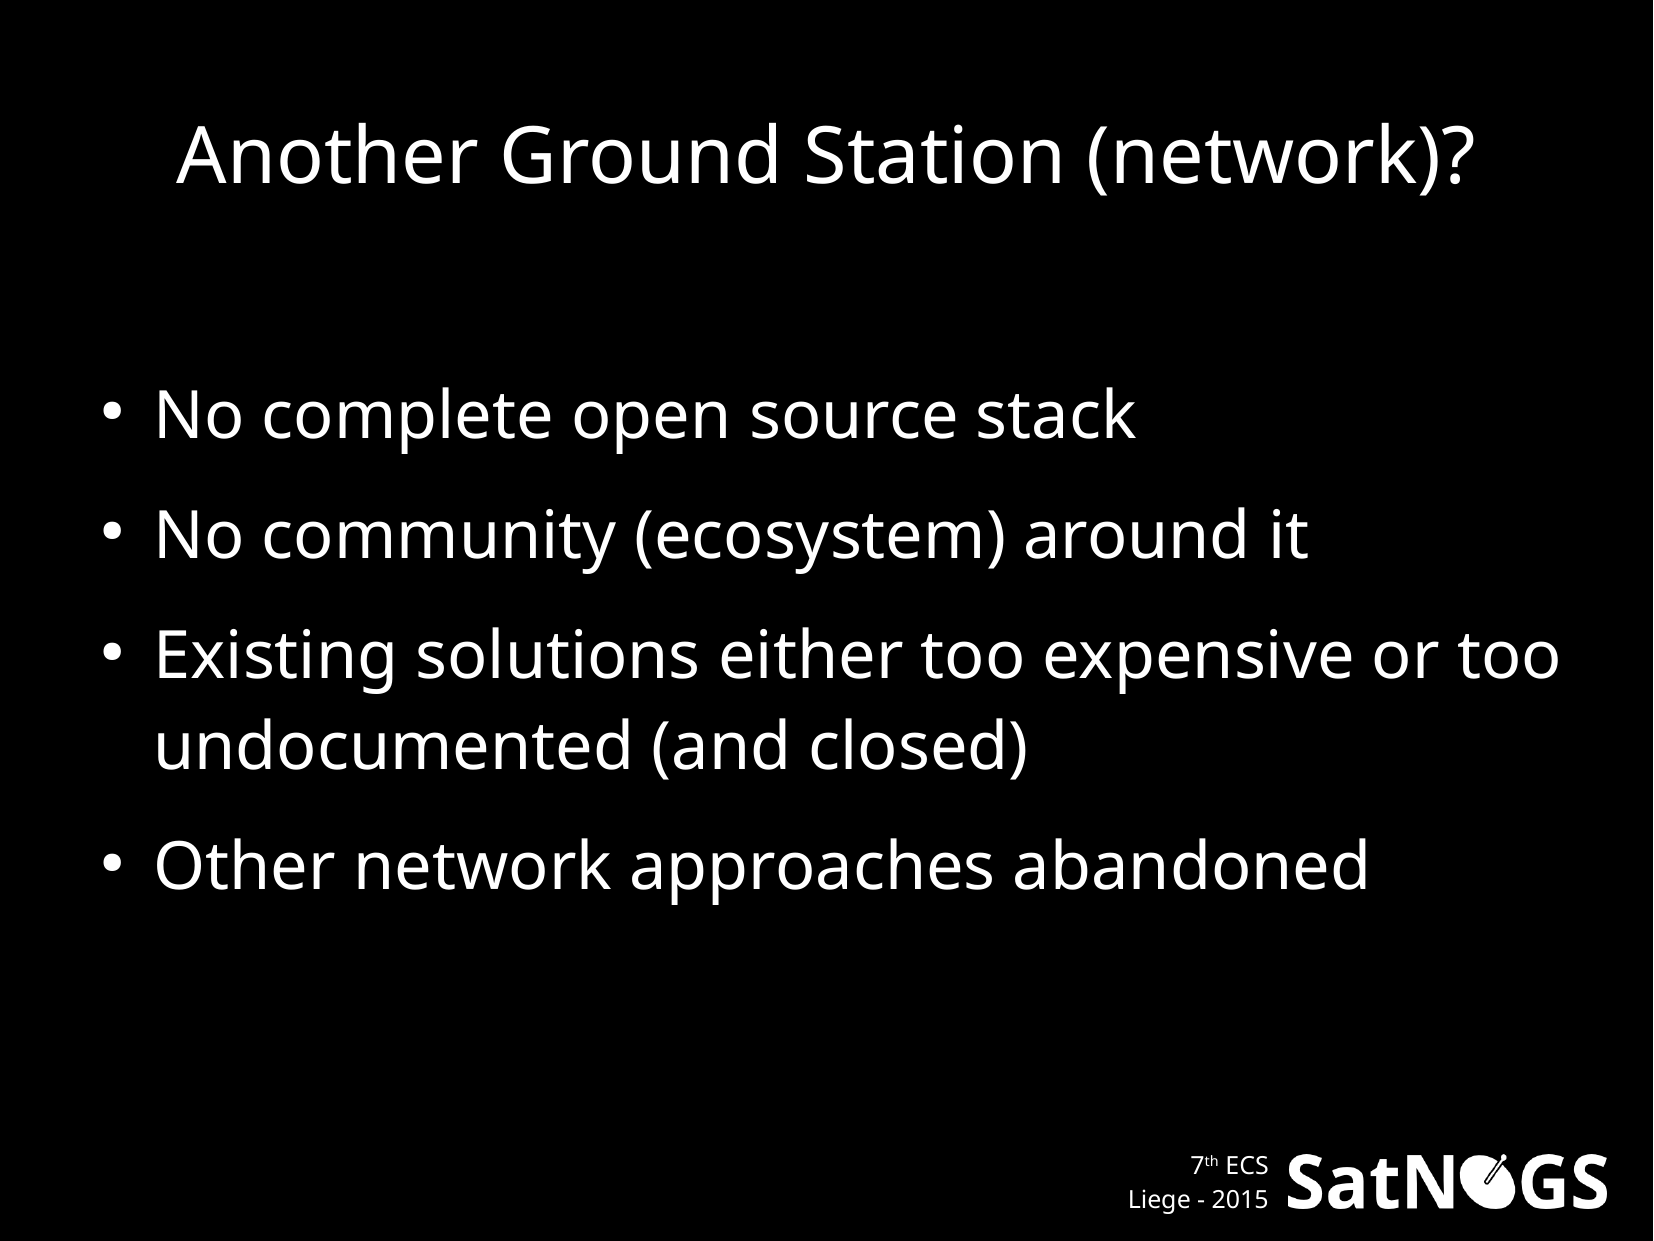

# Another Ground Station (network)?
No complete open source stack
No community (ecosystem) around it
Existing solutions either too expensive or too undocumented (and closed)
Other network approaches abandoned